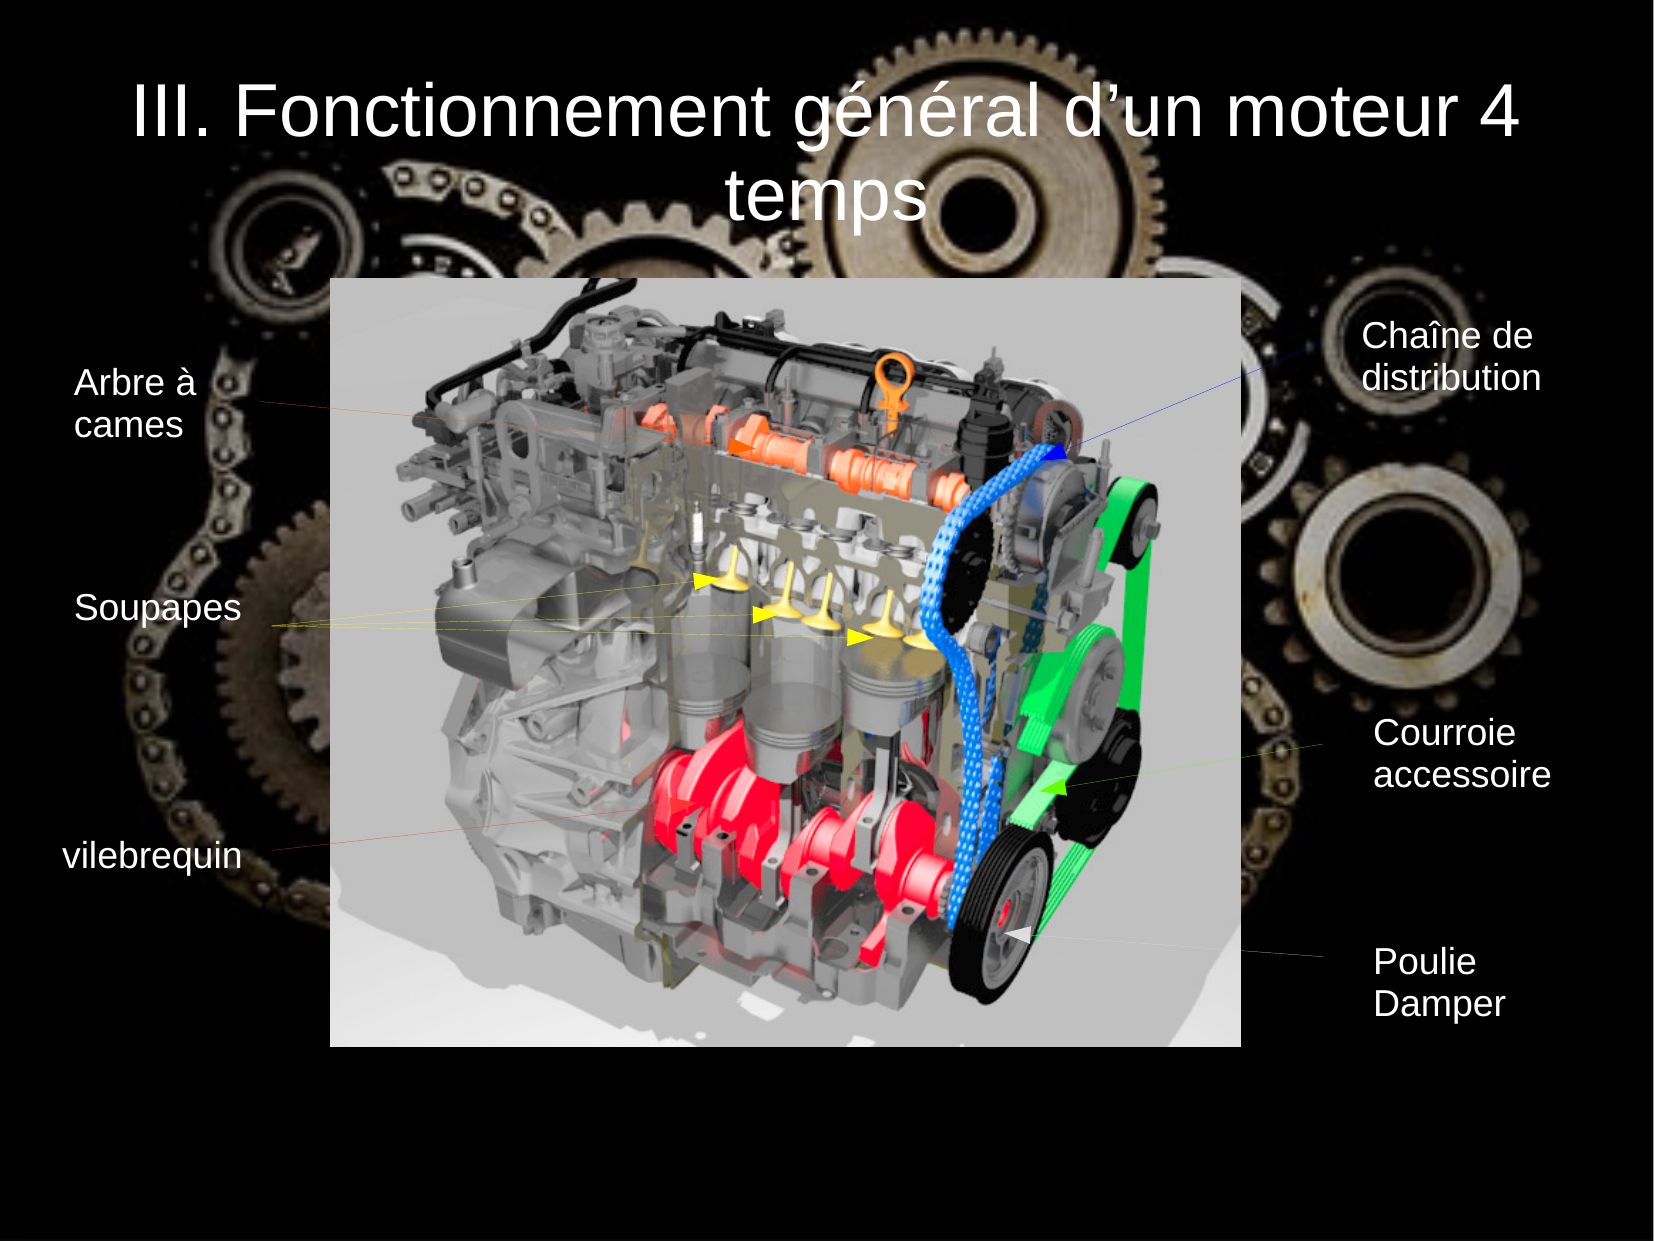

# III. Fonctionnement général d’un moteur 4 temps
Chaîne de distribution
Arbre à cames
Soupapes
Courroie accessoire
vilebrequin
Poulie Damper